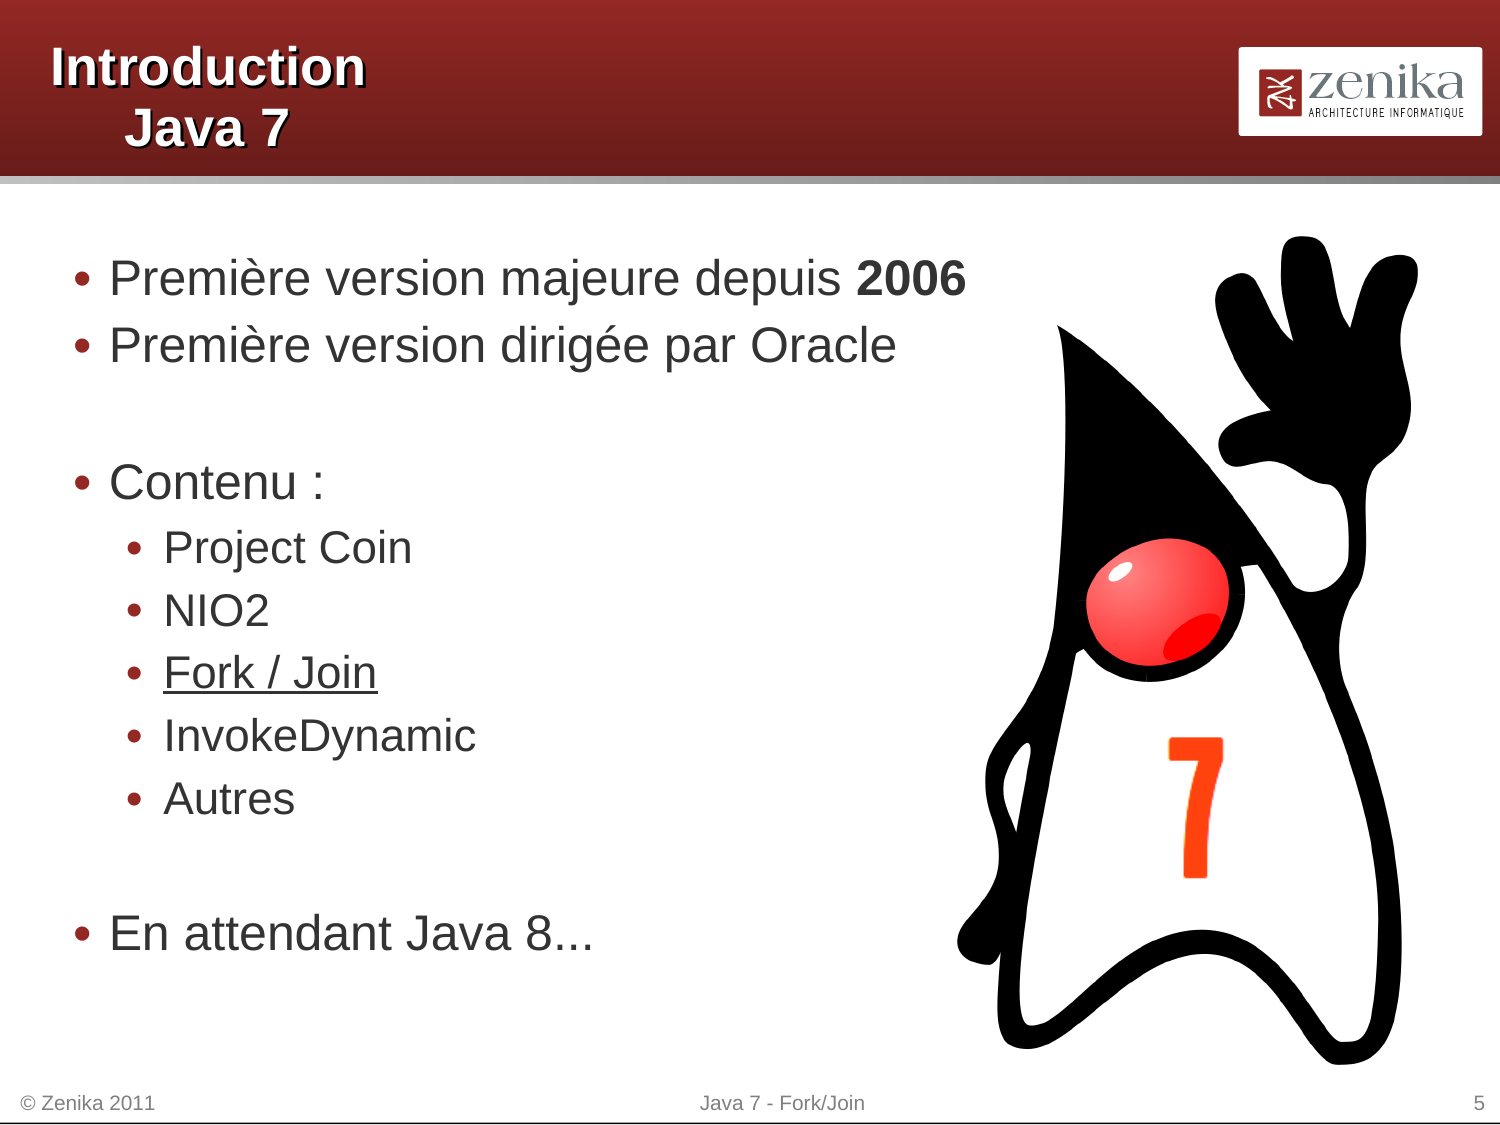

# Introduction Java 7
Première version majeure depuis 2006
Première version dirigée par Oracle
Contenu :
Project Coin
NIO2
Fork / Join
InvokeDynamic
Autres
En attendant Java 8...